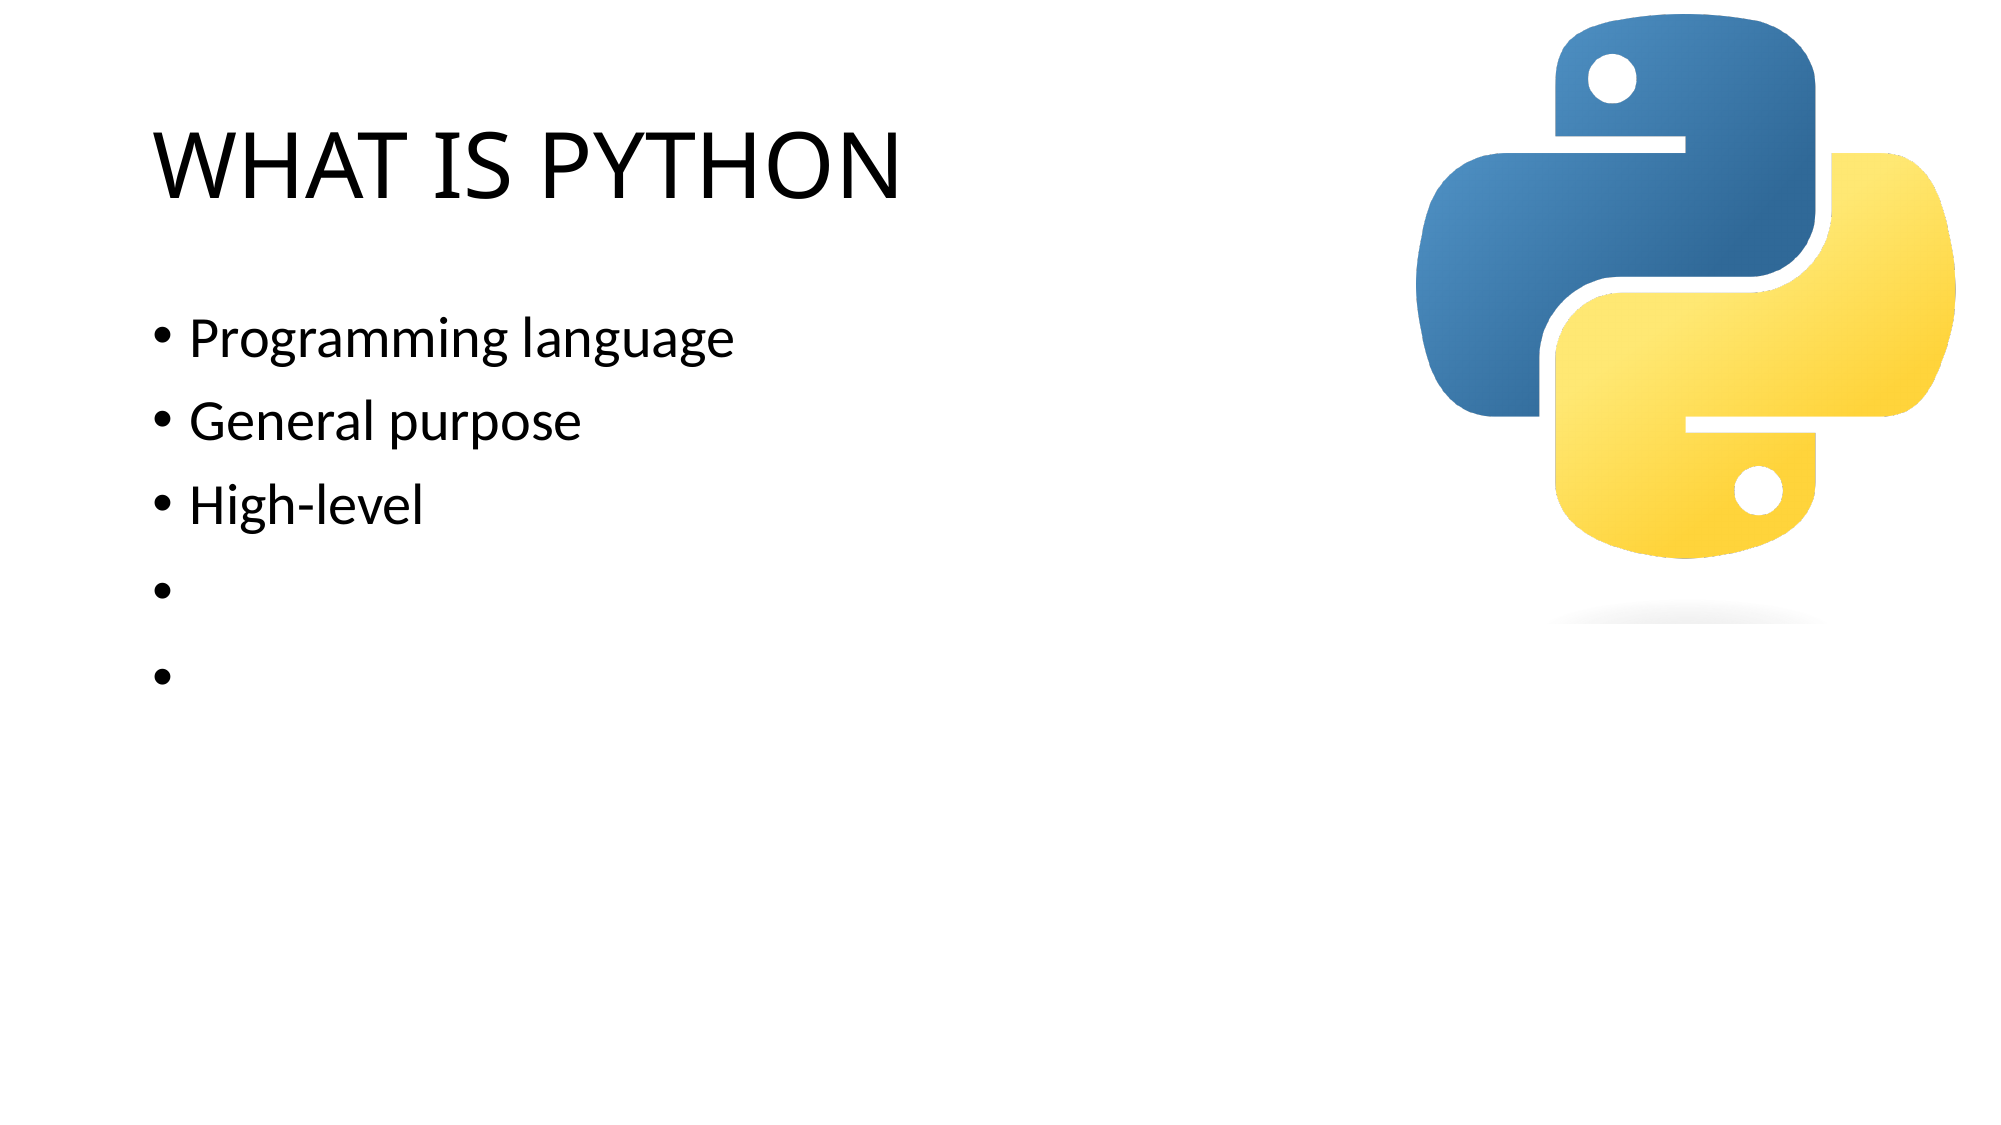

# WHAT IS PYTHON
Programming language
General purpose
High-level